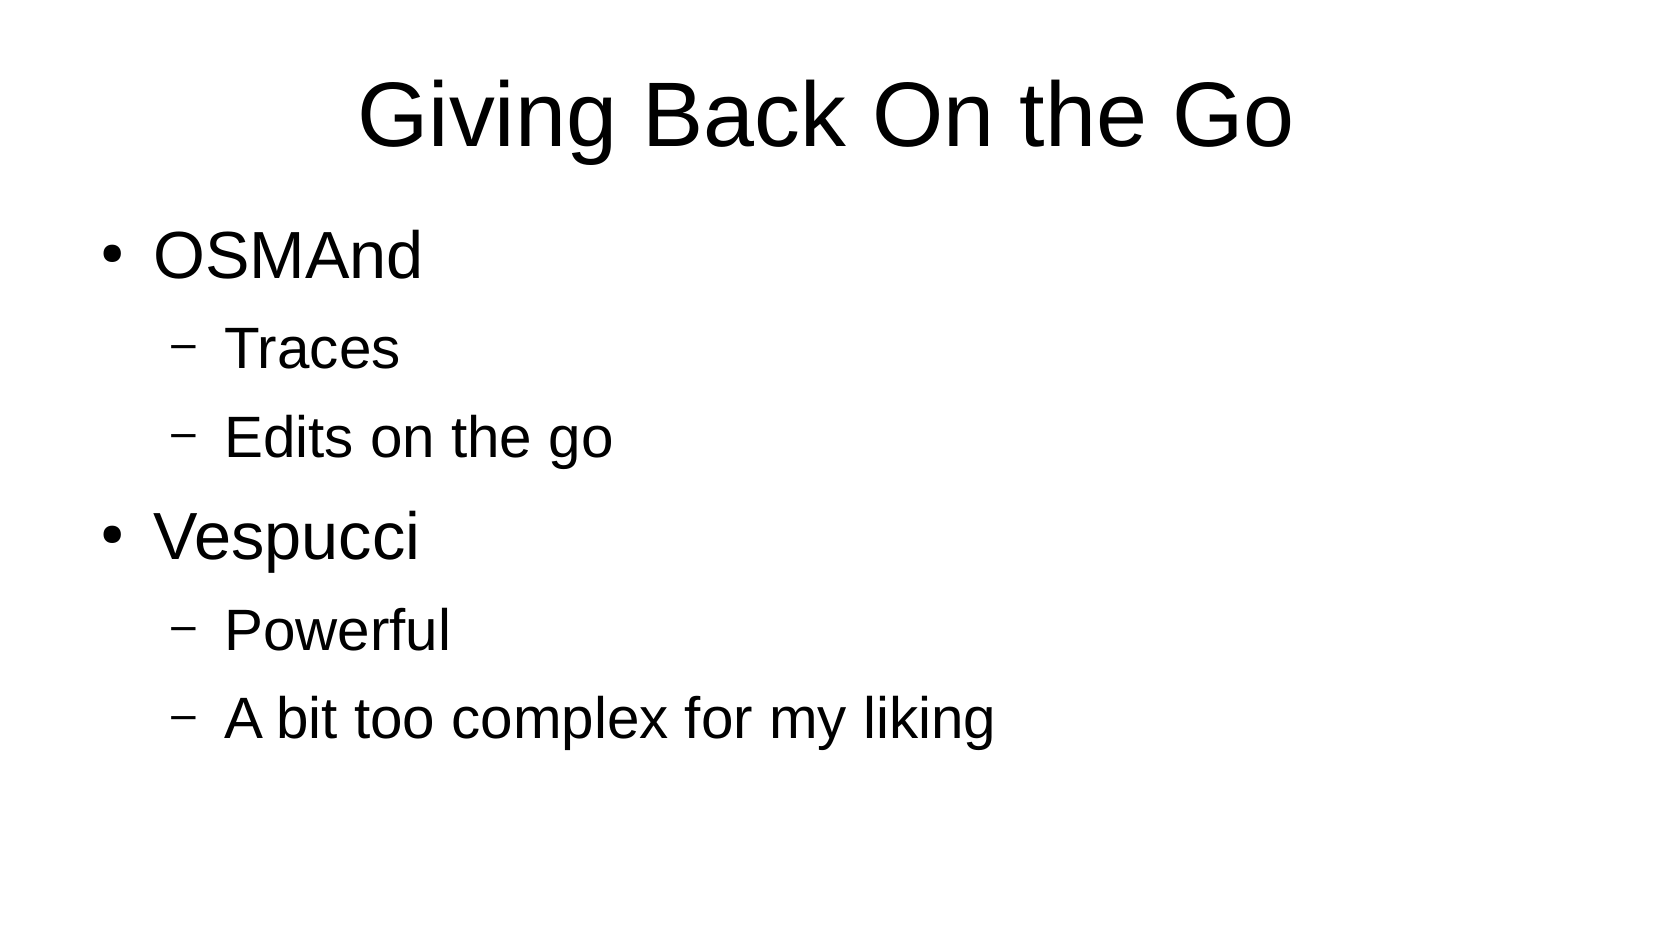

# Giving Back On the Go
OSMAnd
Traces
Edits on the go
Vespucci
Powerful
A bit too complex for my liking